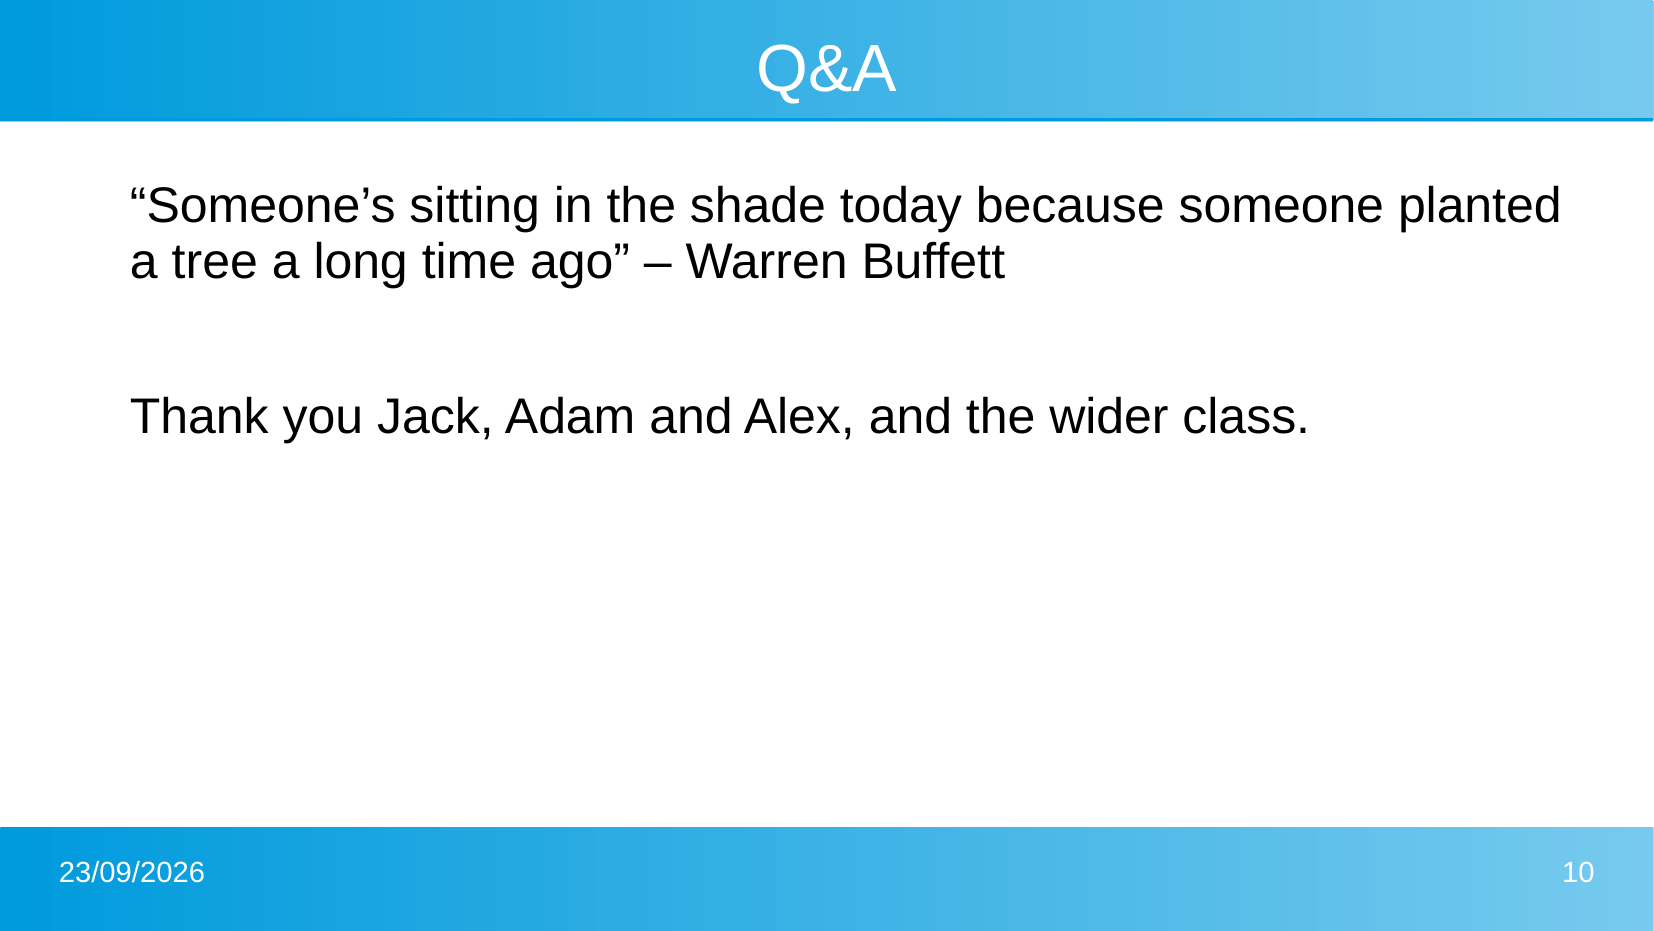

# Q&A
“Someone’s sitting in the shade today because someone planted a tree a long time ago” – Warren Buffett
Thank you Jack, Adam and Alex, and the wider class.
10